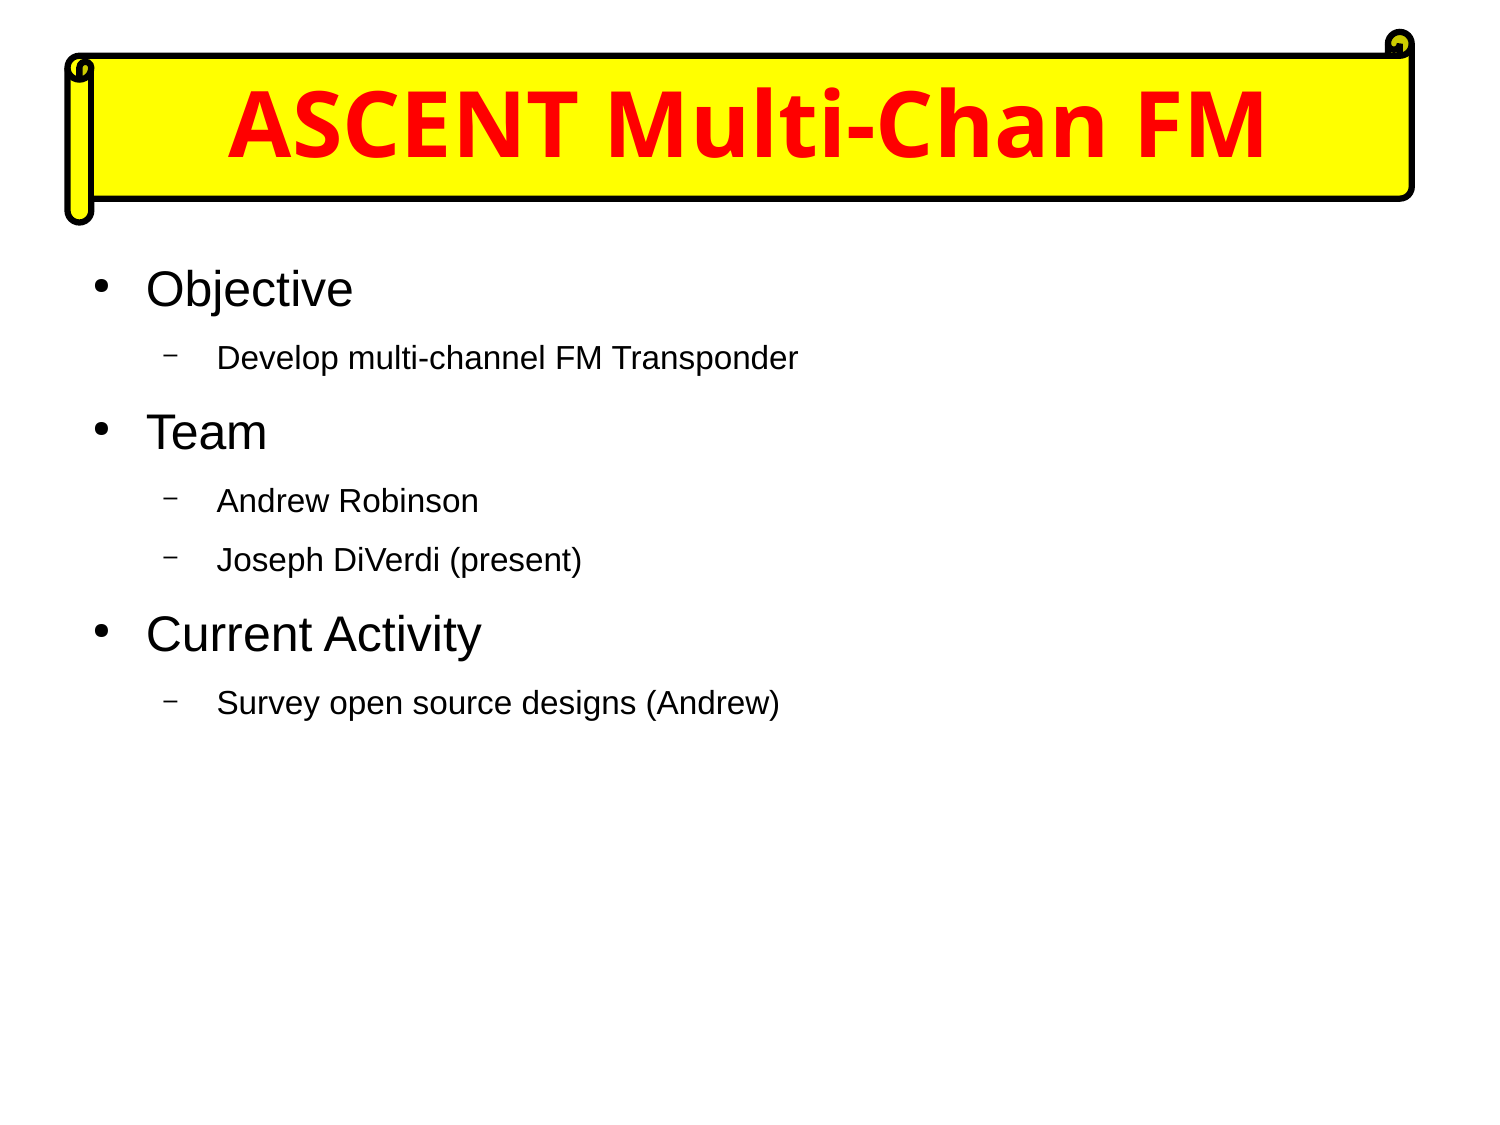

ASCENT Multi-Chan FM
# Objective
Develop multi-channel FM Transponder
Team
Andrew Robinson
Joseph DiVerdi (present)
Current Activity
Survey open source designs (Andrew)